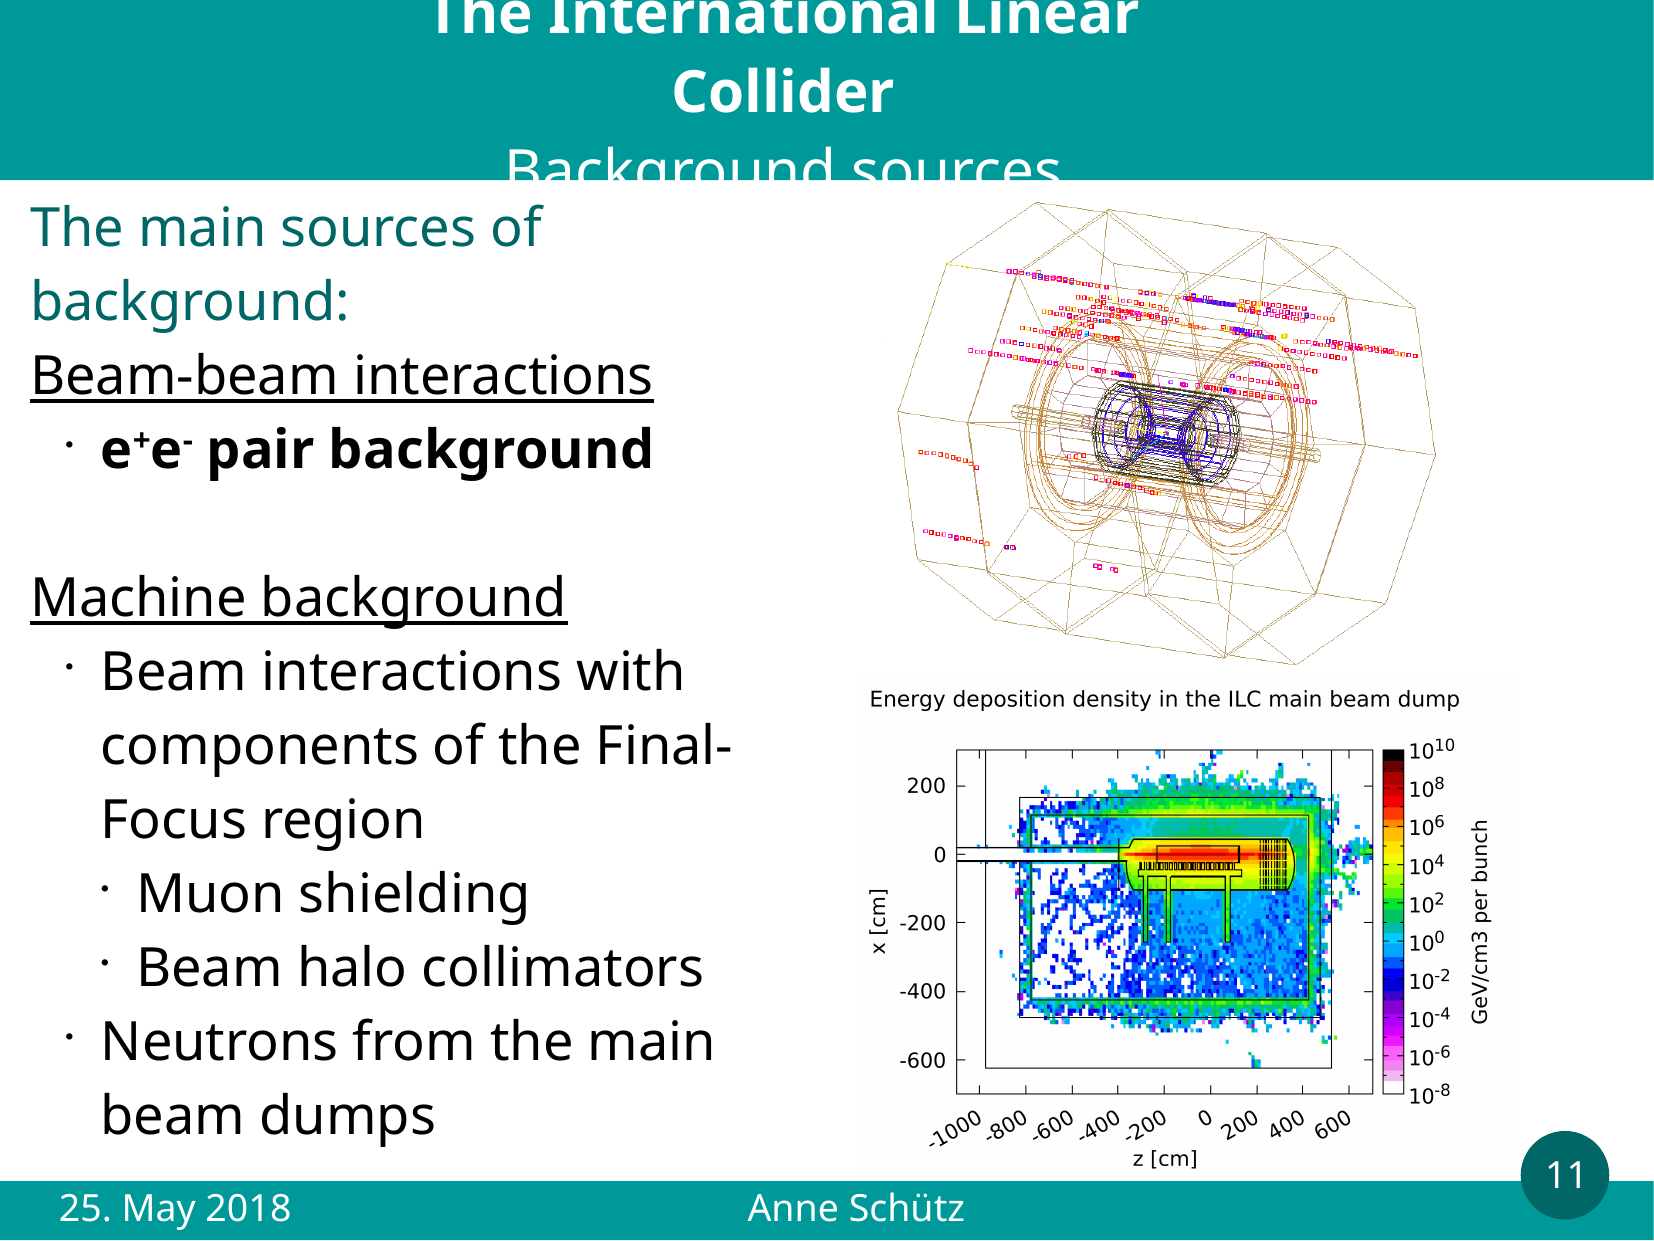

# The International Linear Collider Background sources
The main sources of background:
Beam-beam interactions
e+e- pair background
Machine background
Beam interactions with components of the Final-Focus region
Muon shielding
Beam halo collimators
Neutrons from the main beam dumps